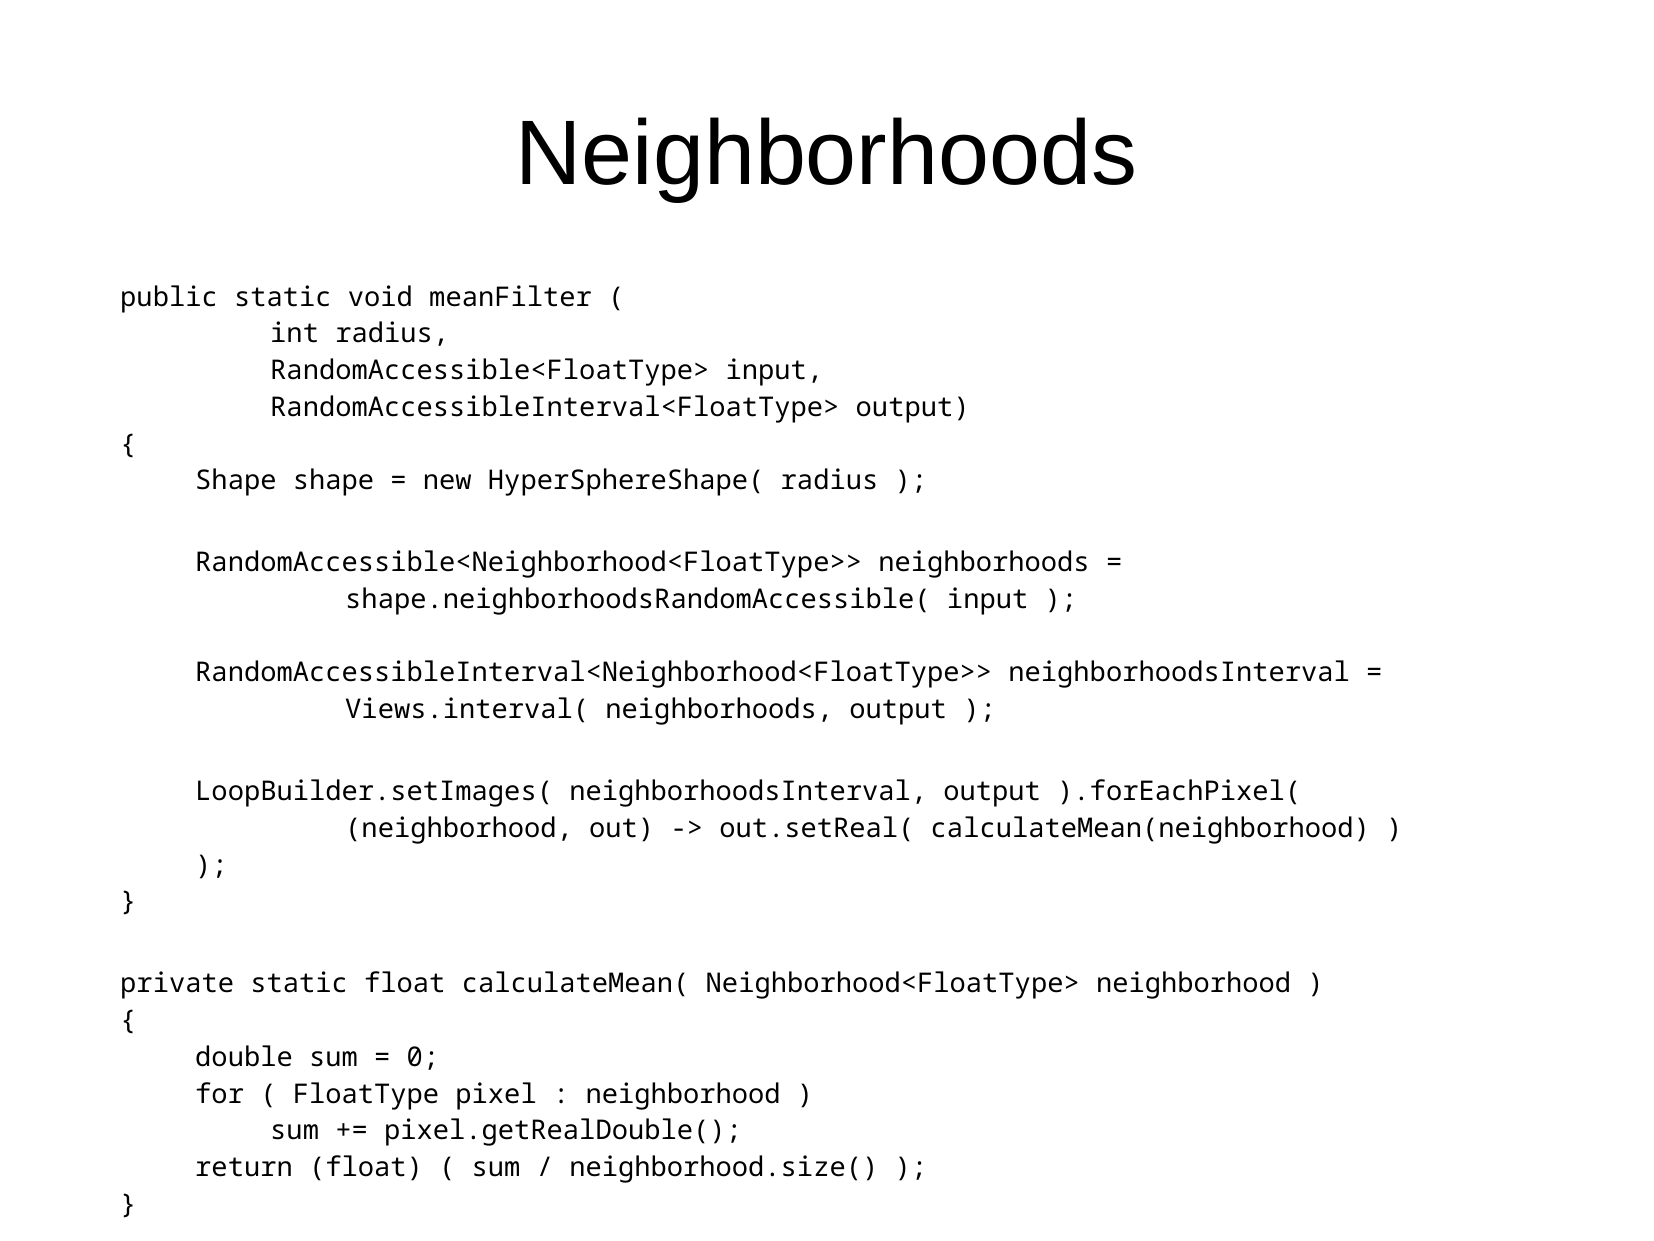

# Neighborhoods
public static void meanFilter (
		int radius,
		RandomAccessible<FloatType> input,
		RandomAccessibleInterval<FloatType> output)
{
	Shape shape = new HyperSphereShape( radius );
	RandomAccessible<Neighborhood<FloatType>> neighborhoods =
			shape.neighborhoodsRandomAccessible( input );
	RandomAccessibleInterval<Neighborhood<FloatType>> neighborhoodsInterval =
			Views.interval( neighborhoods, output );
	LoopBuilder.setImages( neighborhoodsInterval, output ).forEachPixel(
			(neighborhood, out) -> out.setReal( calculateMean(neighborhood) )
	);
}
private static float calculateMean( Neighborhood<FloatType> neighborhood )
{
	double sum = 0;
	for ( FloatType pixel : neighborhood )
		sum += pixel.getRealDouble();
	return (float) ( sum / neighborhood.size() );
}